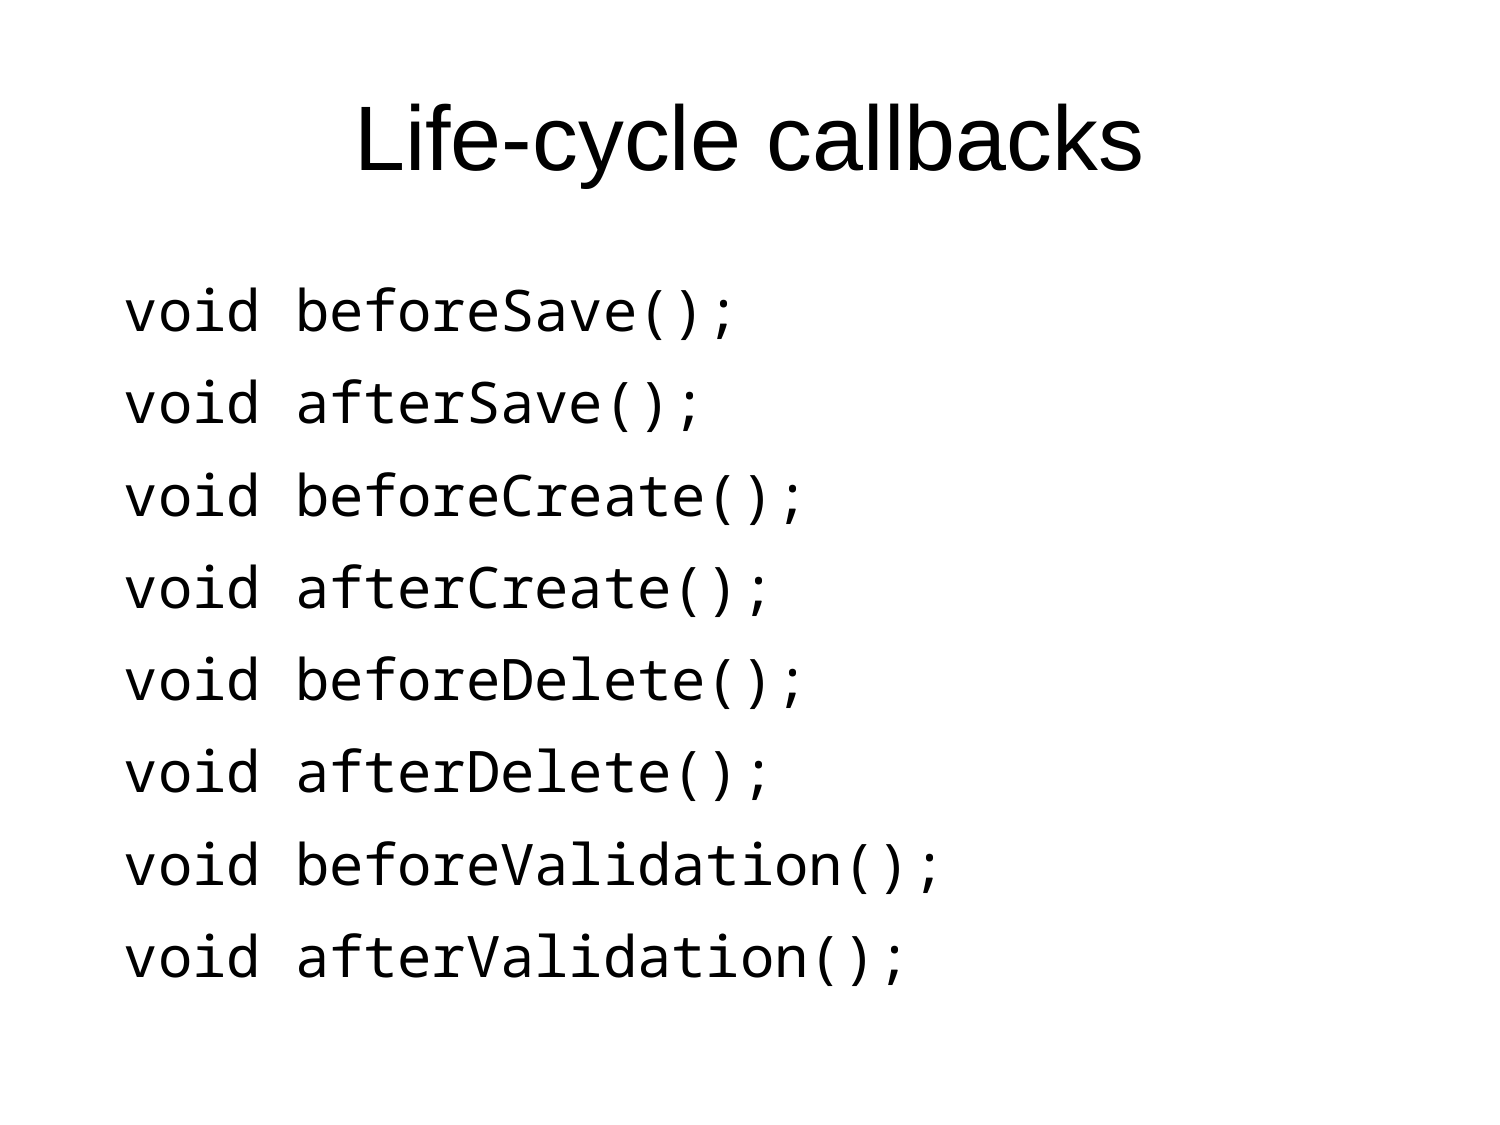

# Life-cycle callbacks
 void beforeSave();
 void afterSave();
 void beforeCreate();
 void afterCreate();
 void beforeDelete();
 void afterDelete();
 void beforeValidation();
 void afterValidation();